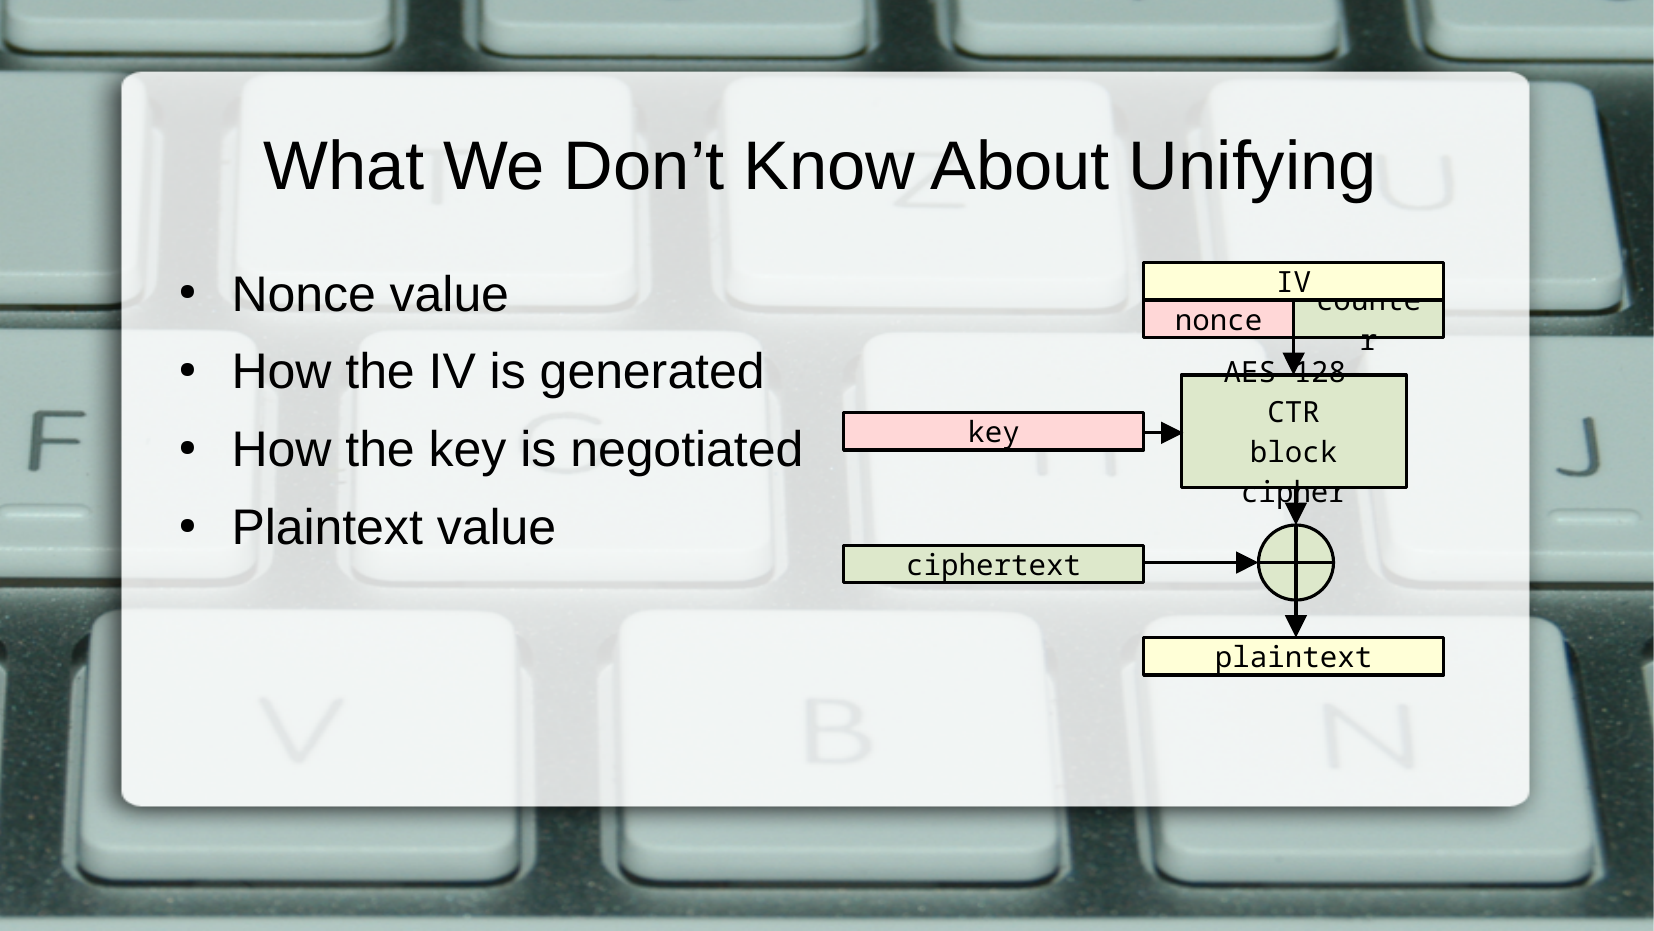

# What We Don’t Know About Unifying
IV
Nonce value
How the IV is generated
How the key is negotiated
Plaintext value
nonce
counter
AES-128-CTR
block cipher
key
ciphertext
plaintext